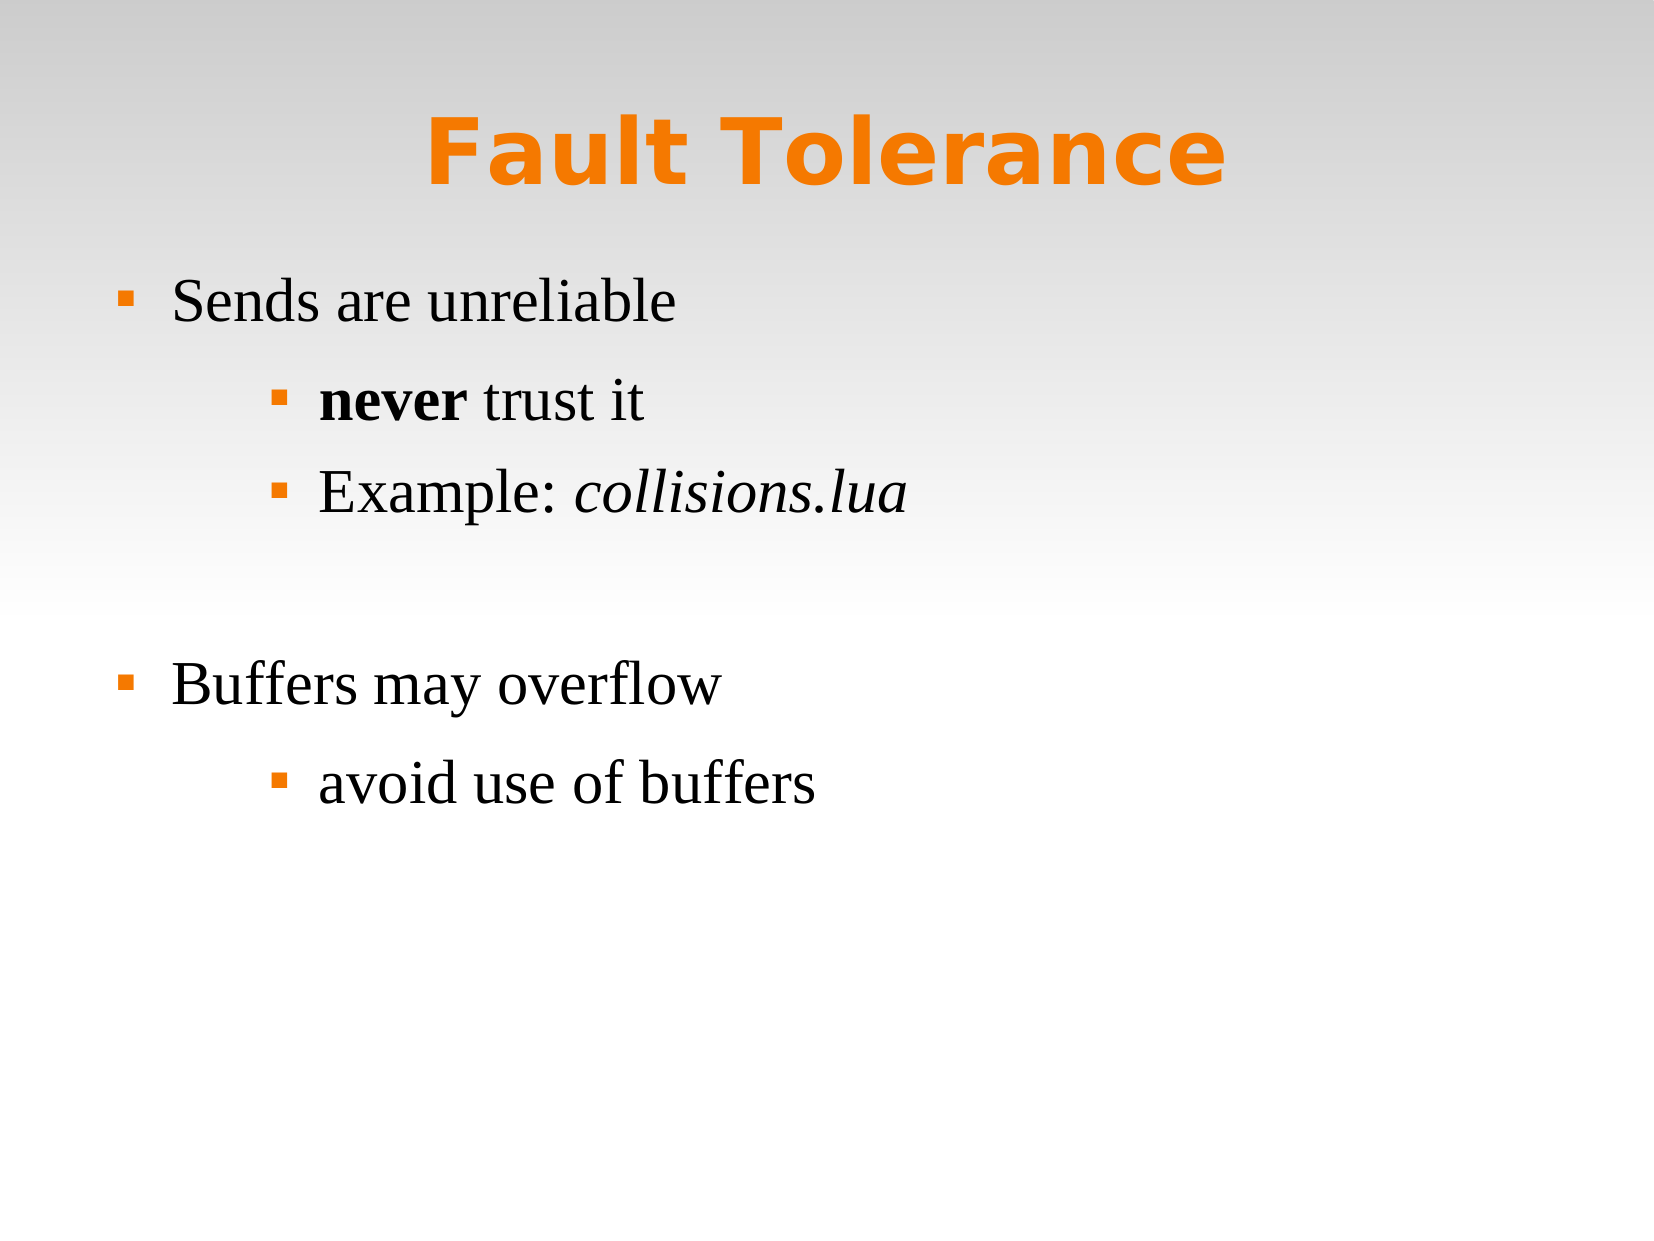

# Fault Tolerance
Sends are unreliable
never trust it
Example: collisions.lua
Buffers may overflow
avoid use of buffers